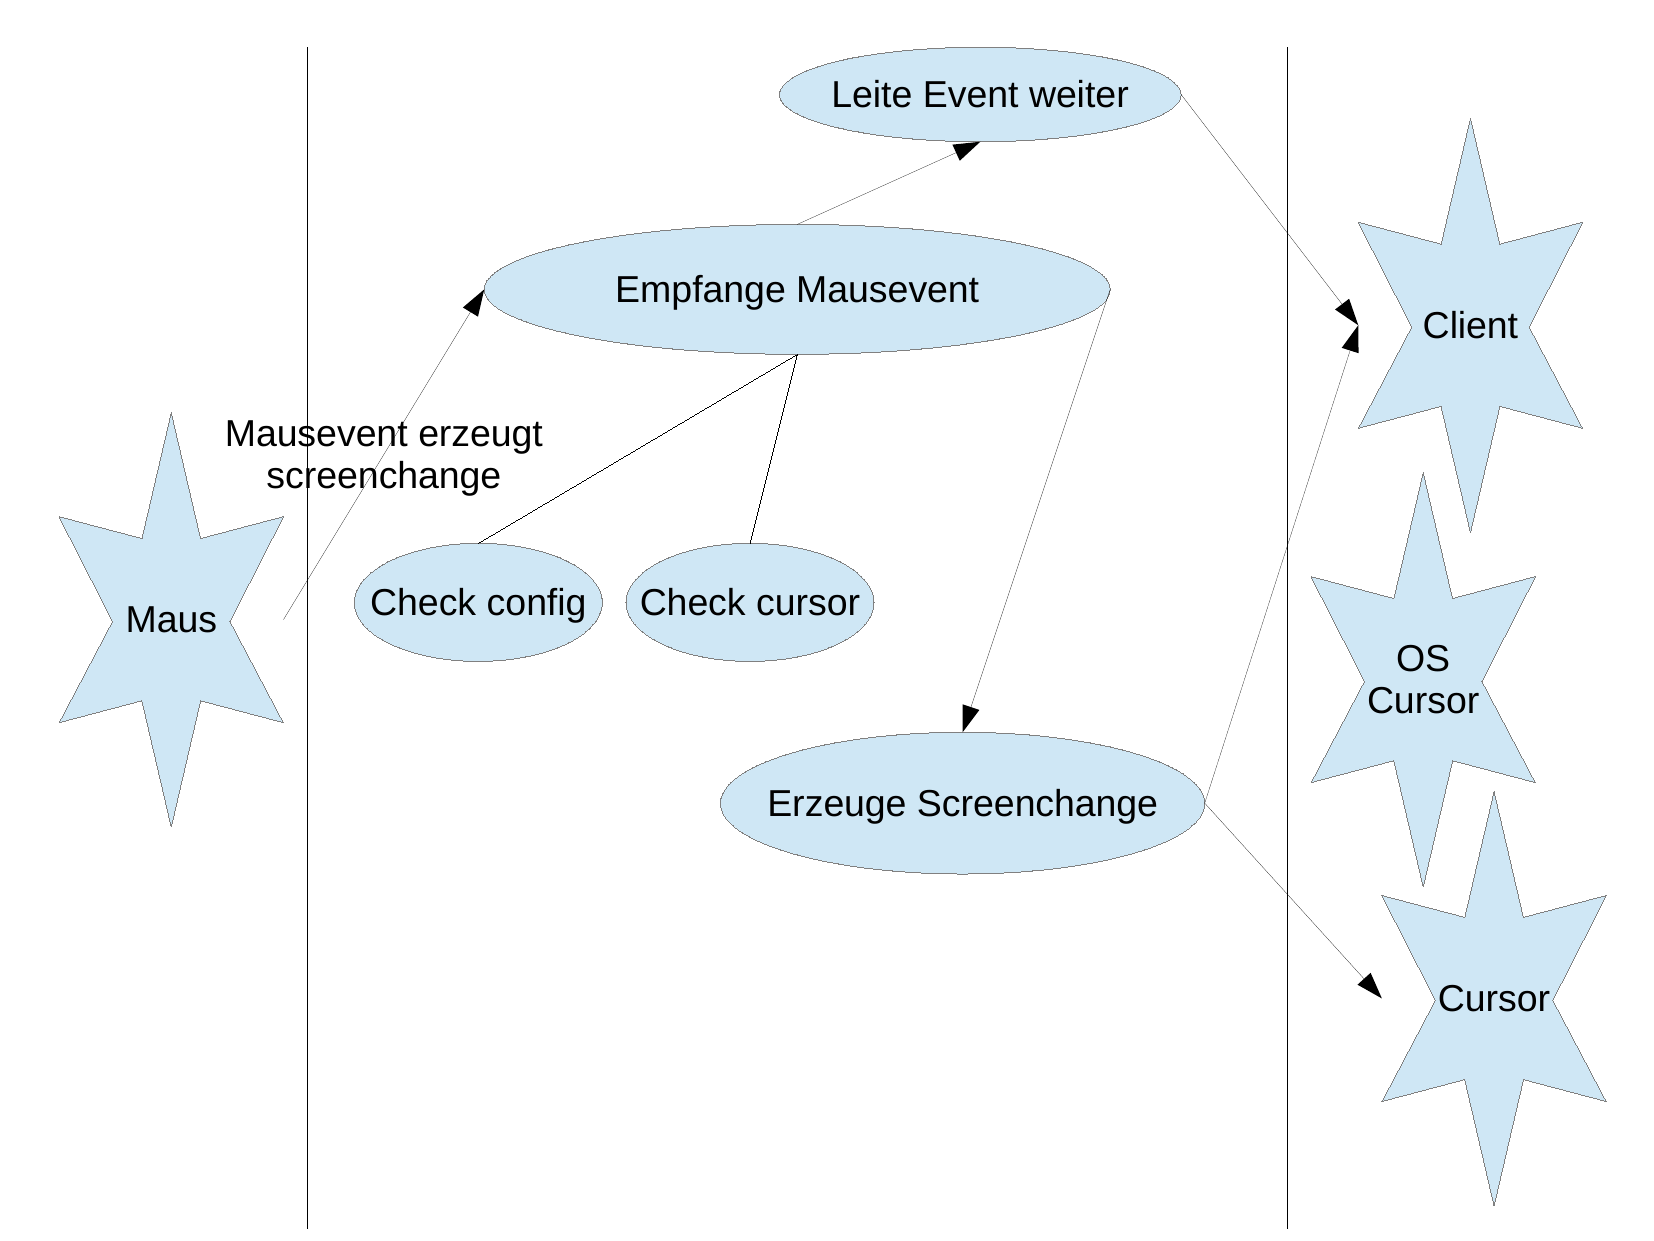

Leite Event weiter
Client
Empfange Mausevent
Maus
OS
Cursor
Check config
Check cursor
Erzeuge Screenchange
Cursor